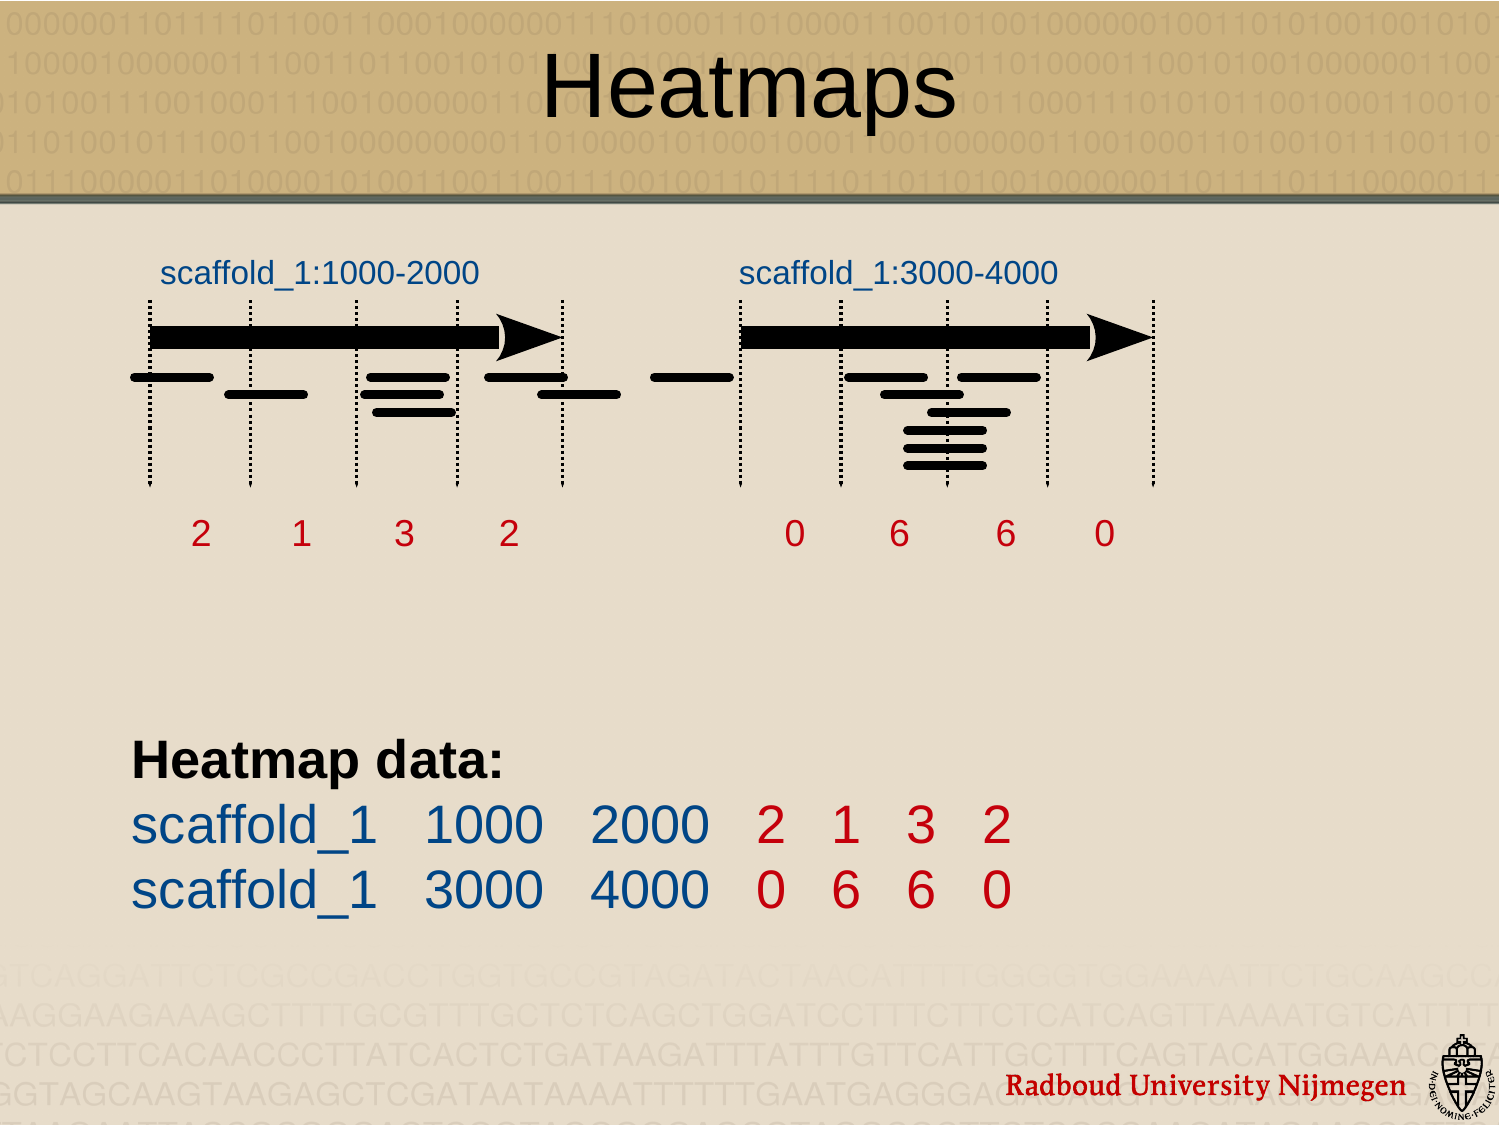

# Heatmaps
scaffold_1:1000-2000
scaffold_1:3000-4000
2
1
3
2
0
6
6
0
Heatmap data:
scaffold_1 1000 2000 2 1 3 2
scaffold_1 3000 4000 0 6 6 0